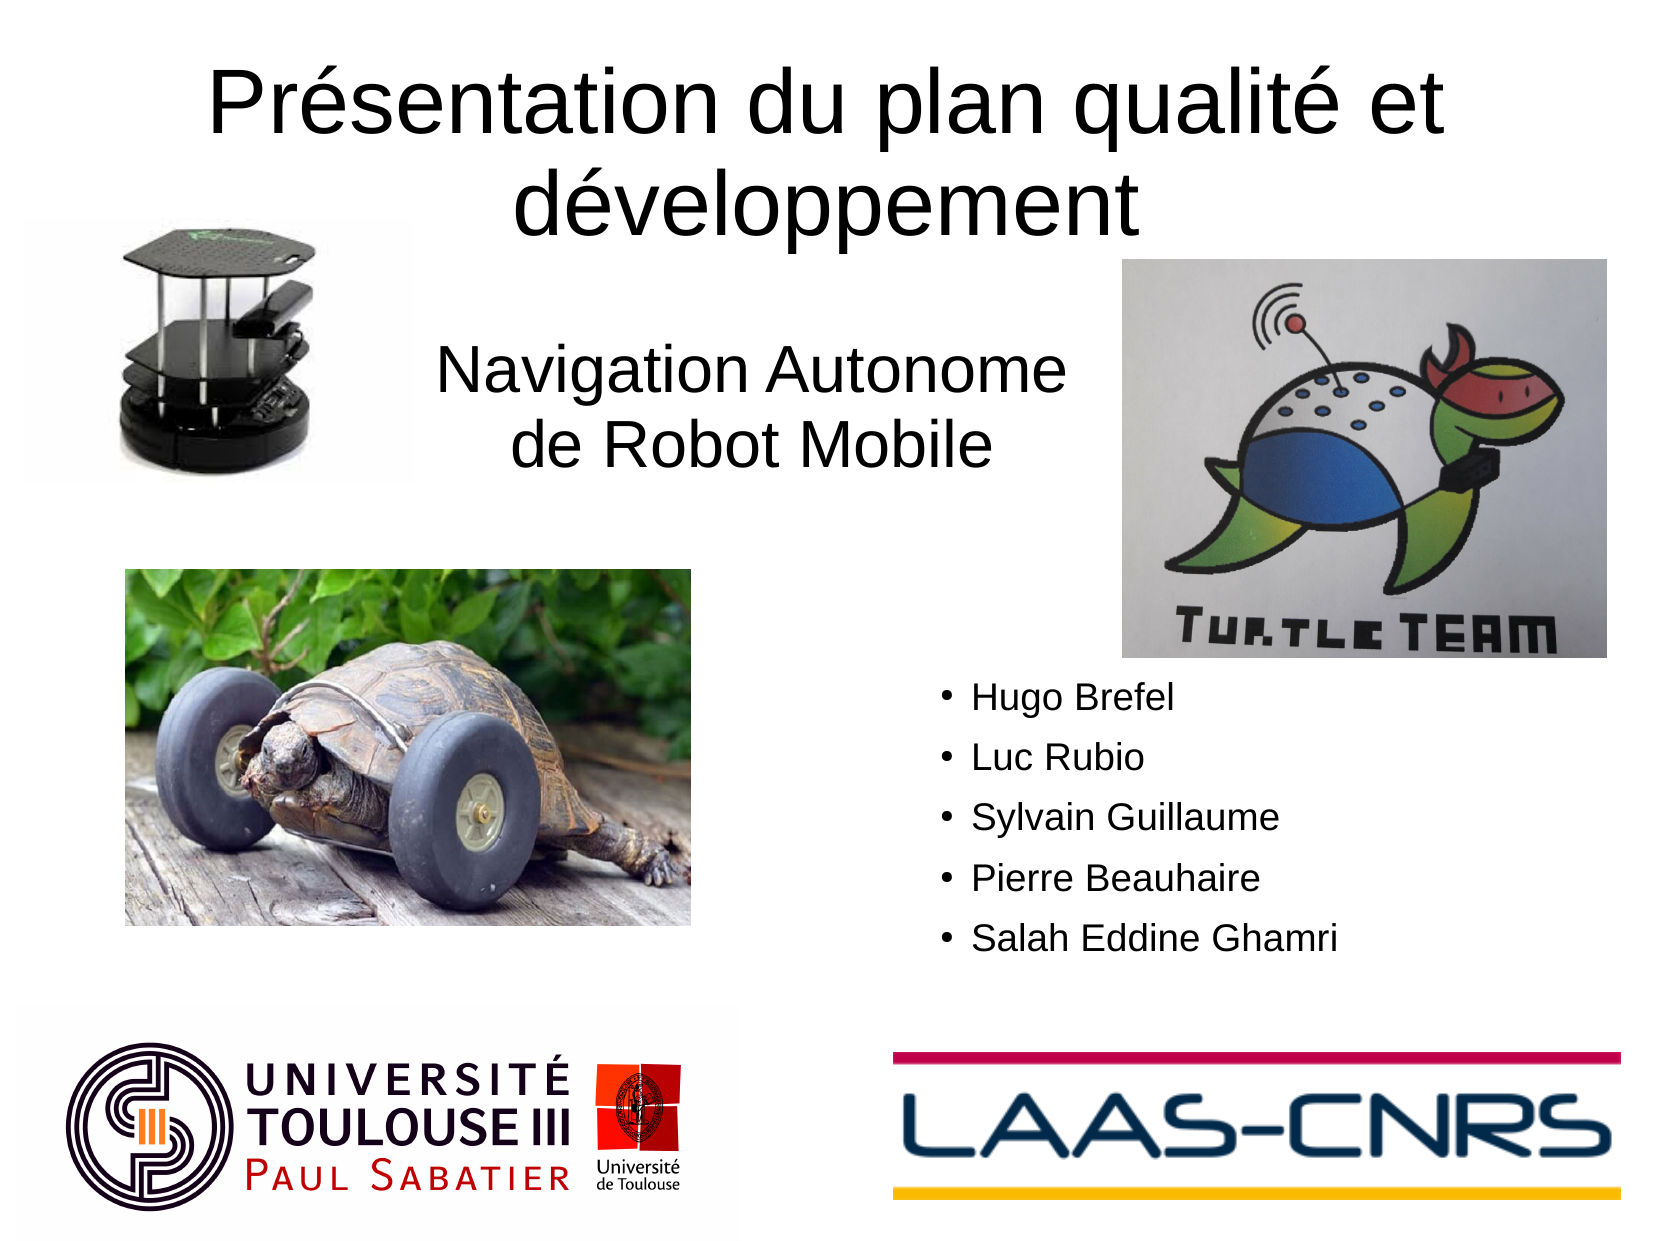

# Présentation du plan qualité et développement
Navigation Autonome de Robot Mobile
Hugo Brefel
Luc Rubio
Sylvain Guillaume
Pierre Beauhaire
Salah Eddine Ghamri